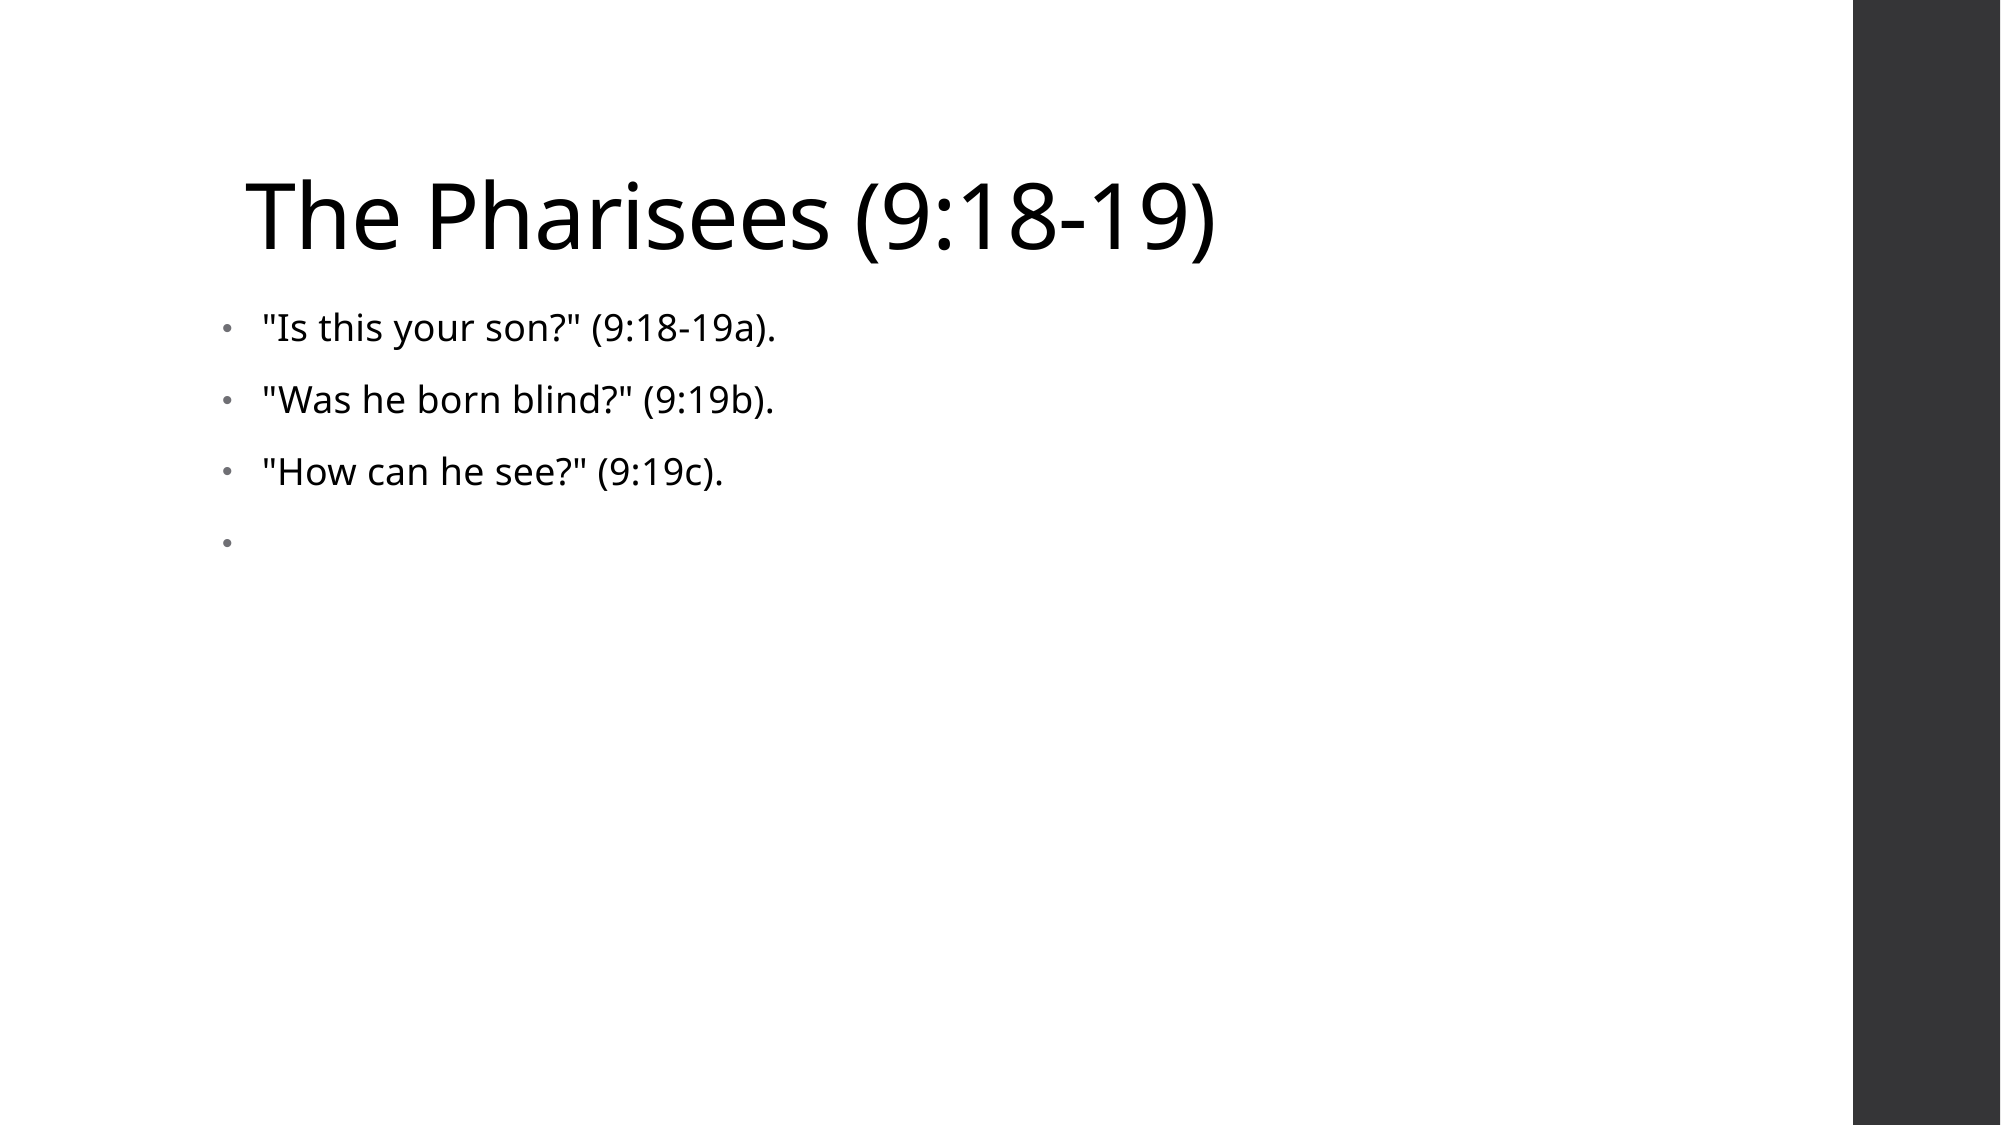

# The Pharisees (9:18-19)
 "Is this your son?" (9:18-19a).
 "Was he born blind?" (9:19b).
 "How can he see?" (9:19c).